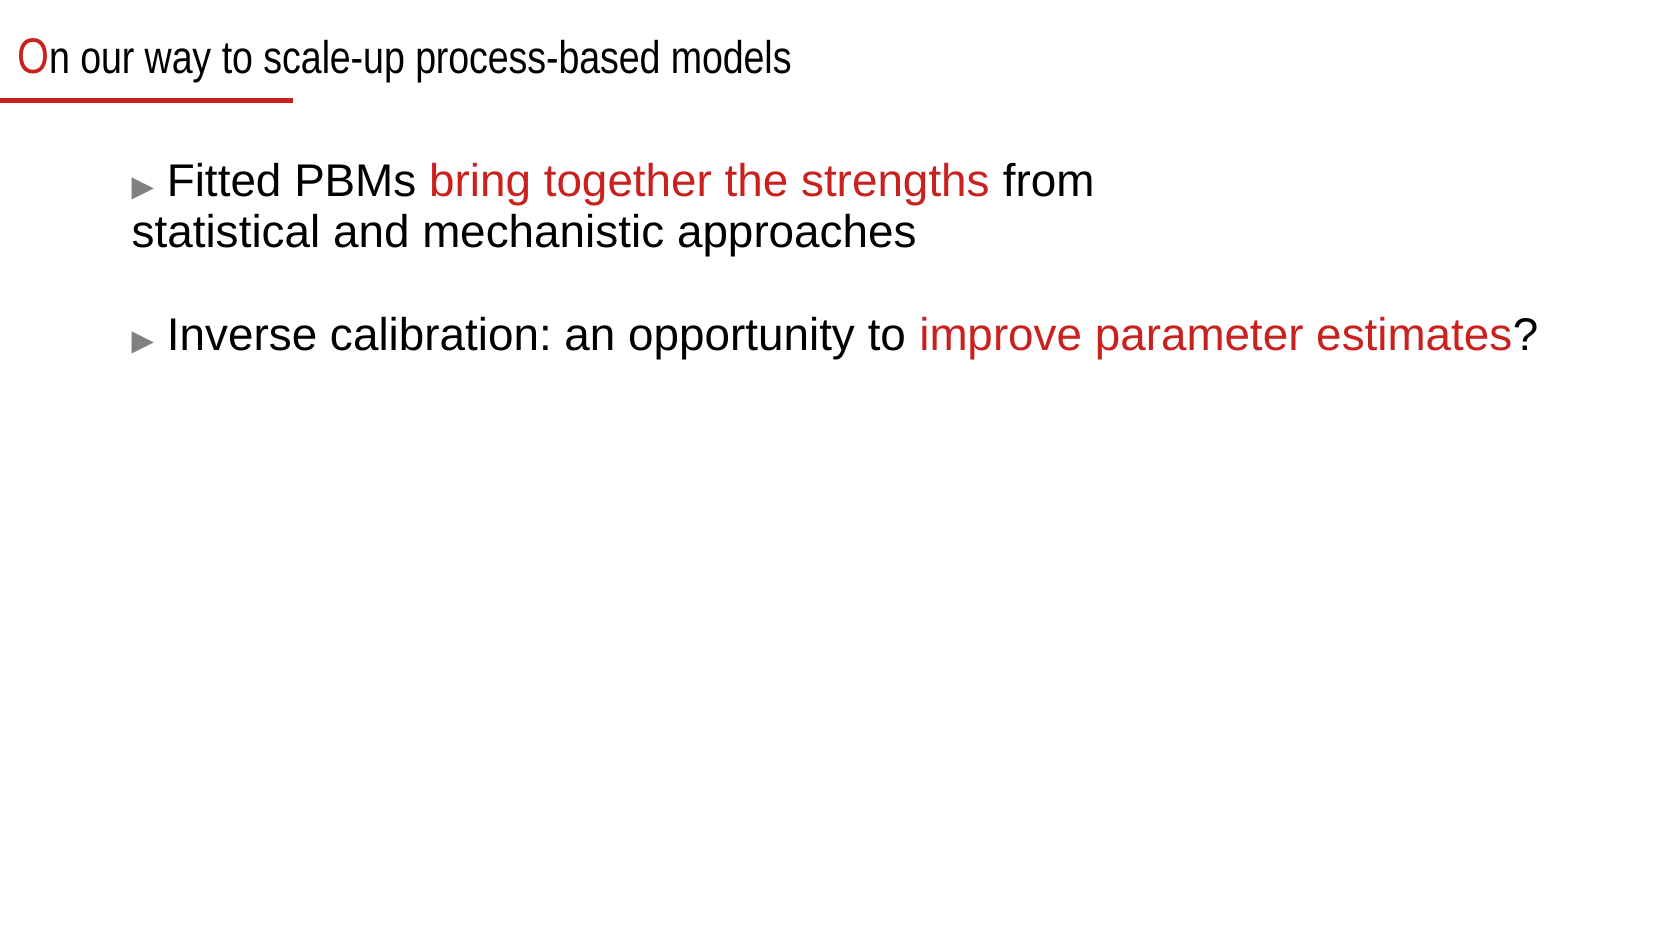

On our way to scale-up process-based models
▶ Fitted PBMs bring together the strengths from
statistical and mechanistic approaches
▶ Inverse calibration: an opportunity to improve parameter estimates?